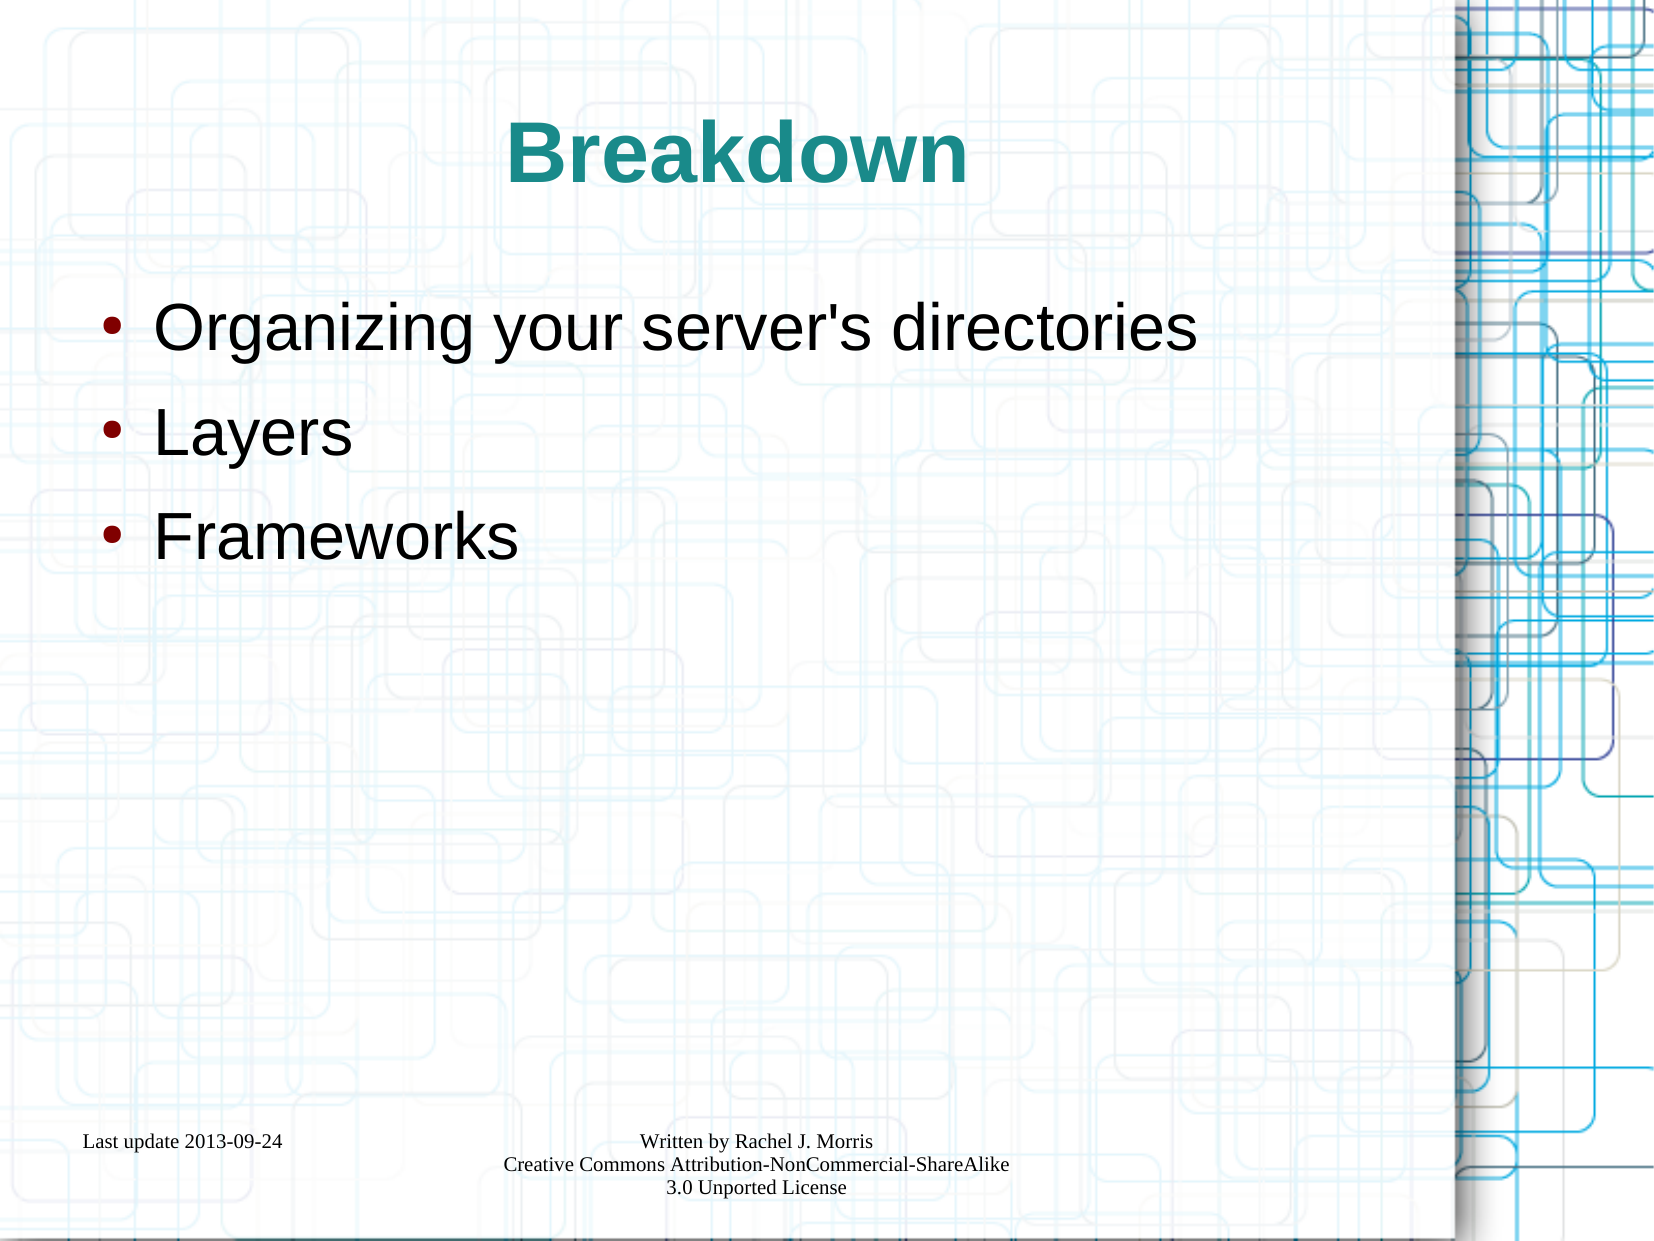

# Breakdown
Organizing your server's directories
Layers
Frameworks